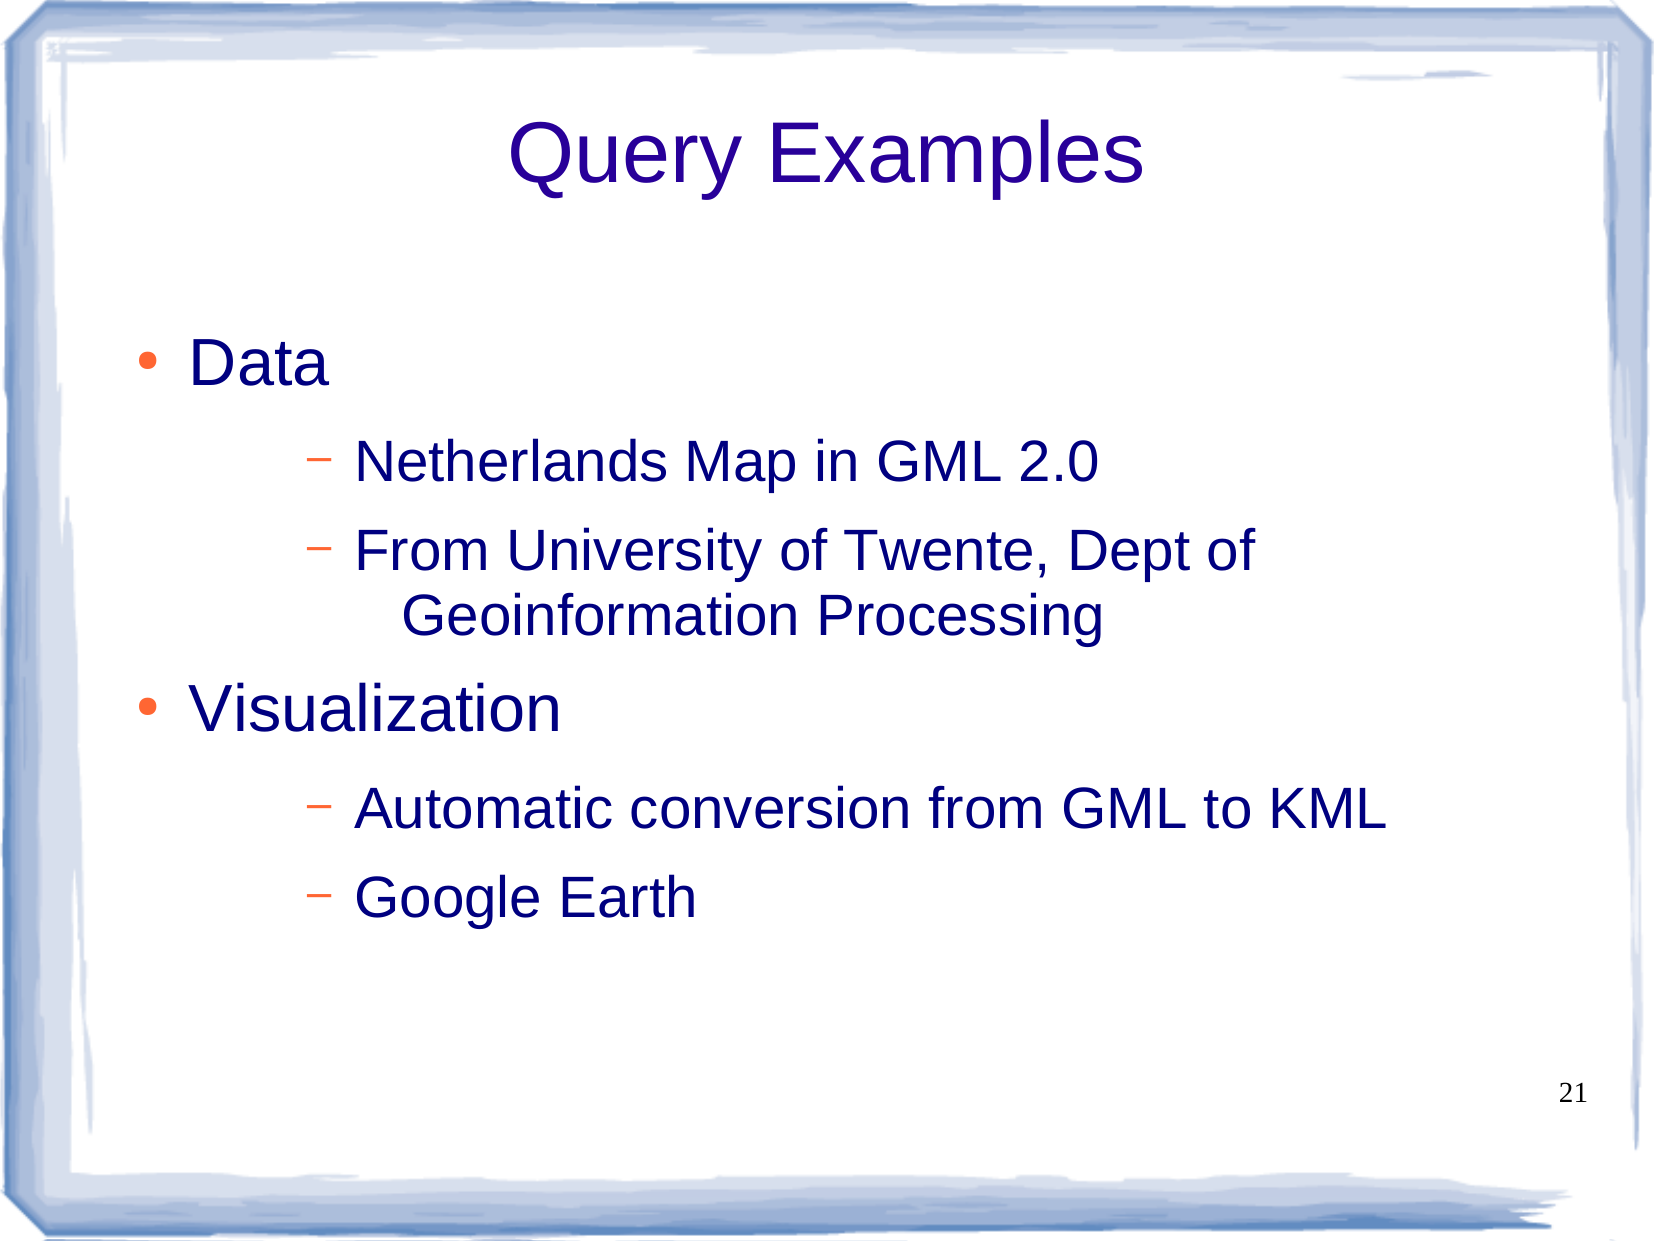

# Query Examples
Data
Netherlands Map in GML 2.0
From University of Twente, Dept of Geoinformation Processing
Visualization
Automatic conversion from GML to KML
Google Earth
21